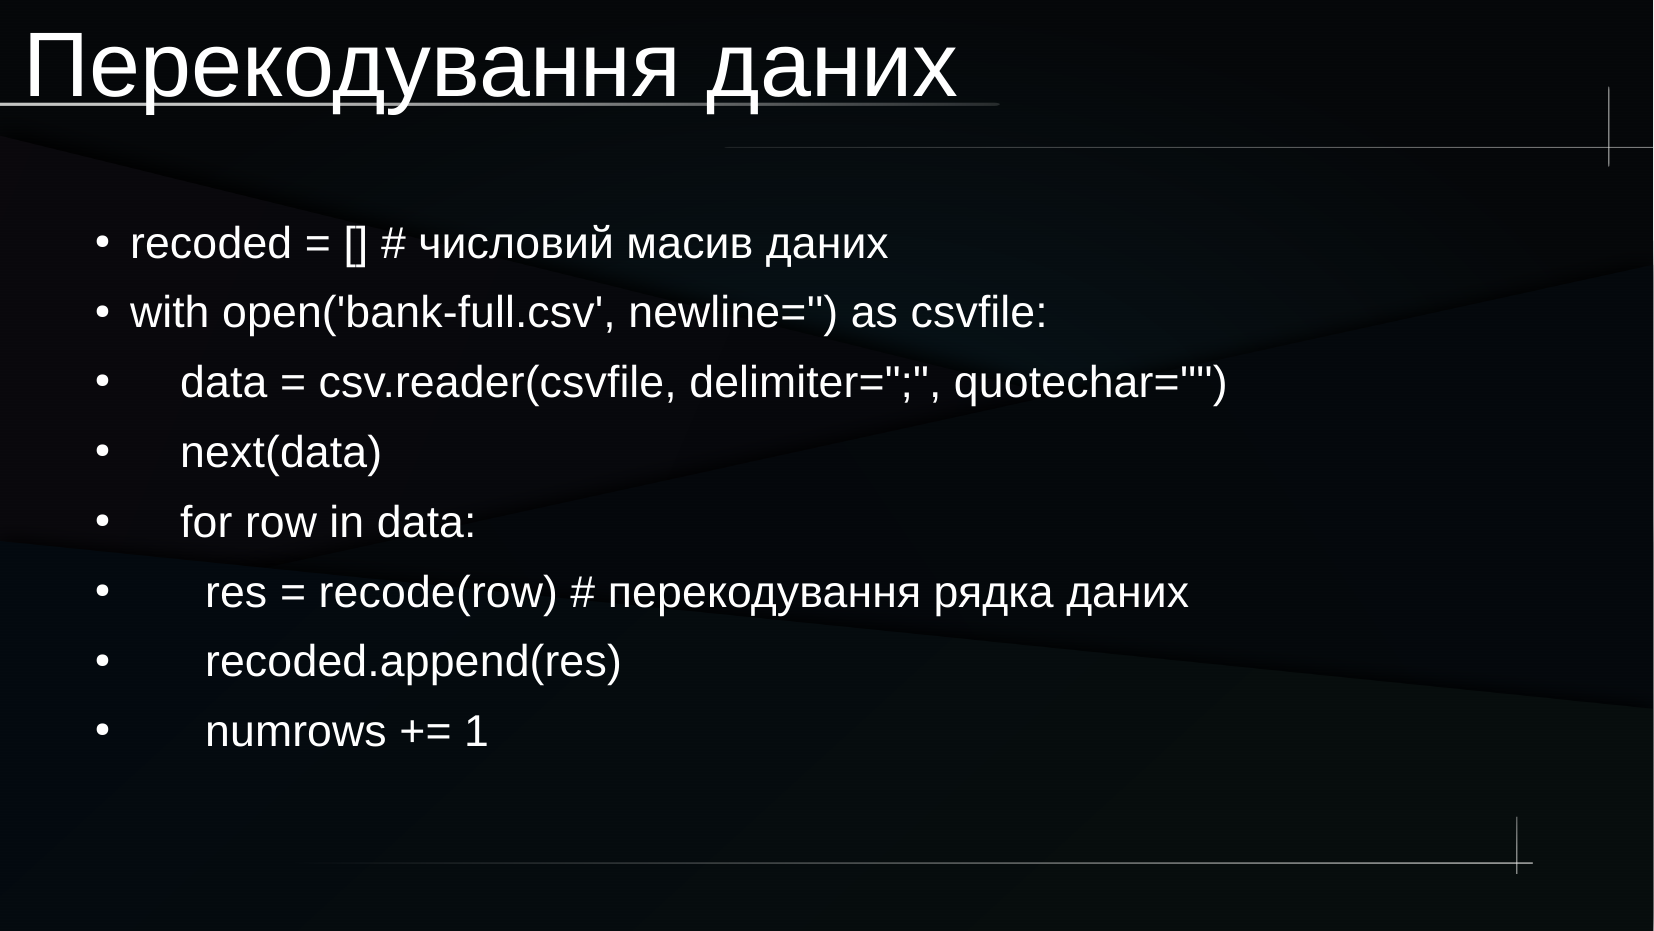

# Перекодування даних
recoded = [] # числовий масив даних
with open('bank-full.csv', newline='') as csvfile:
 data = csv.reader(csvfile, delimiter=";", quotechar='"')
 next(data)
 for row in data:
 res = recode(row) # перекодування рядка даних
 recoded.append(res)
 numrows += 1